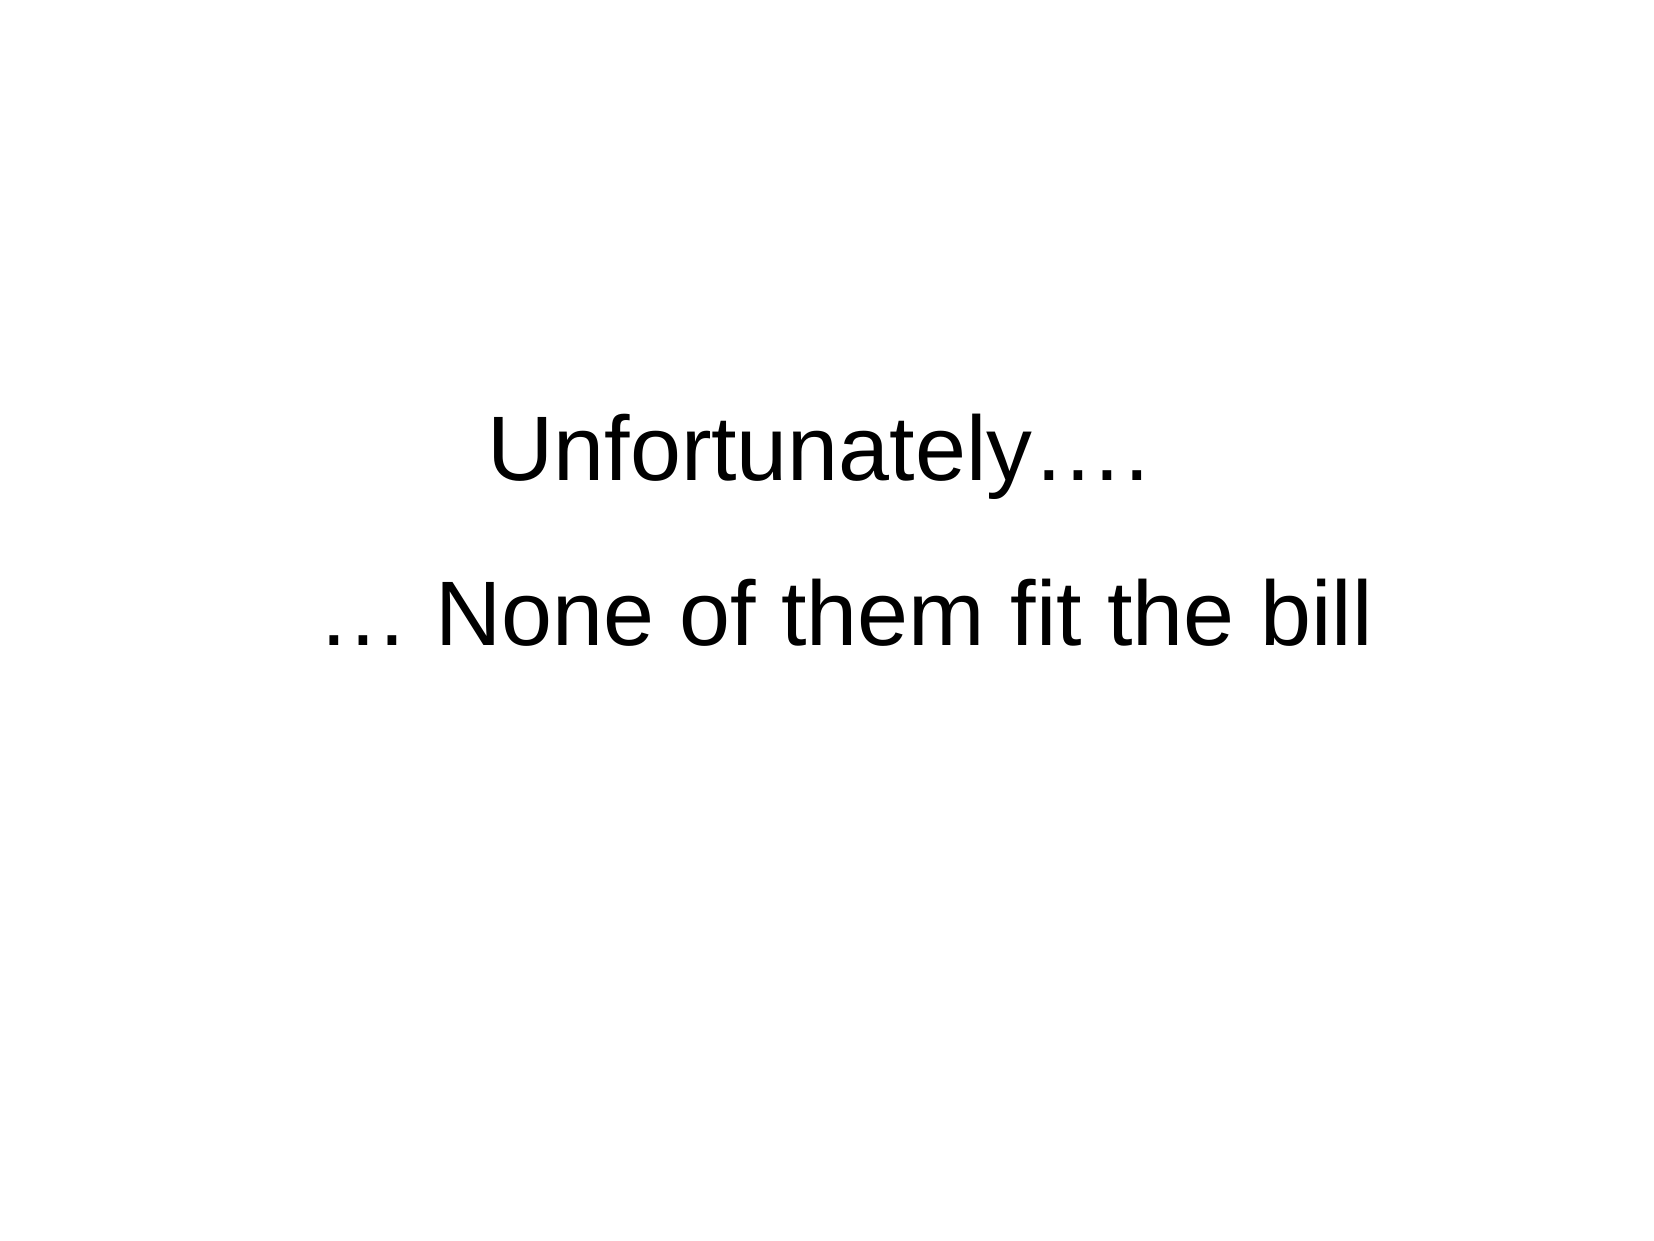

Unfortunately….
# … None of them fit the bill